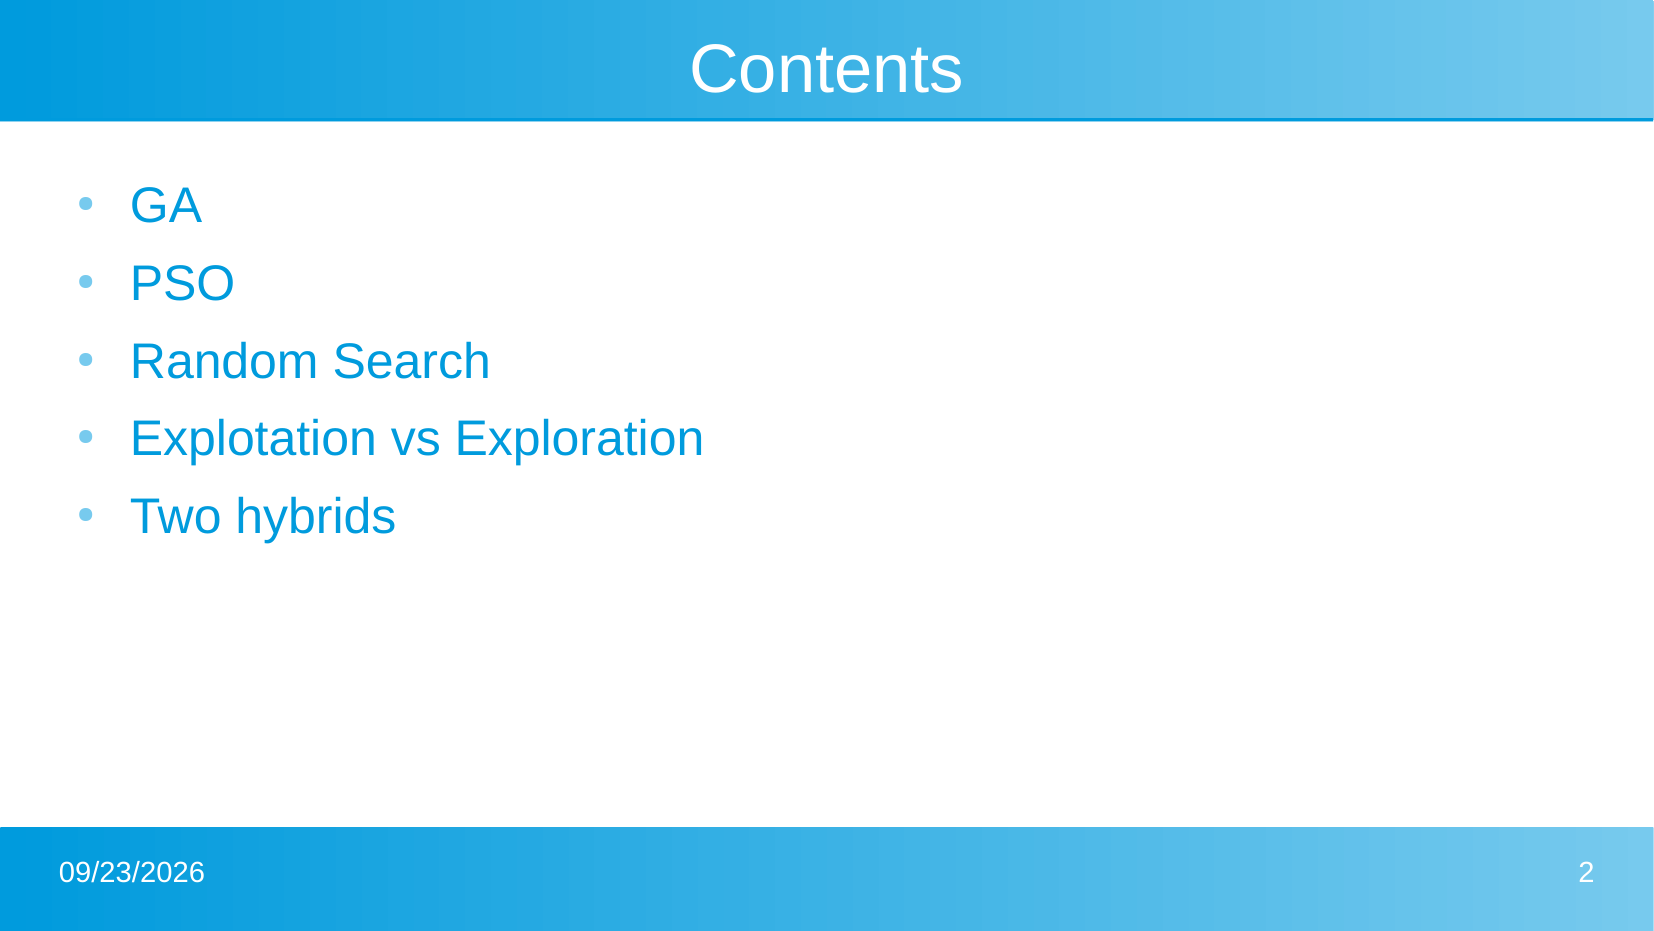

# Contents
GA
PSO
Random Search
Explotation vs Exploration
Two hybrids
2